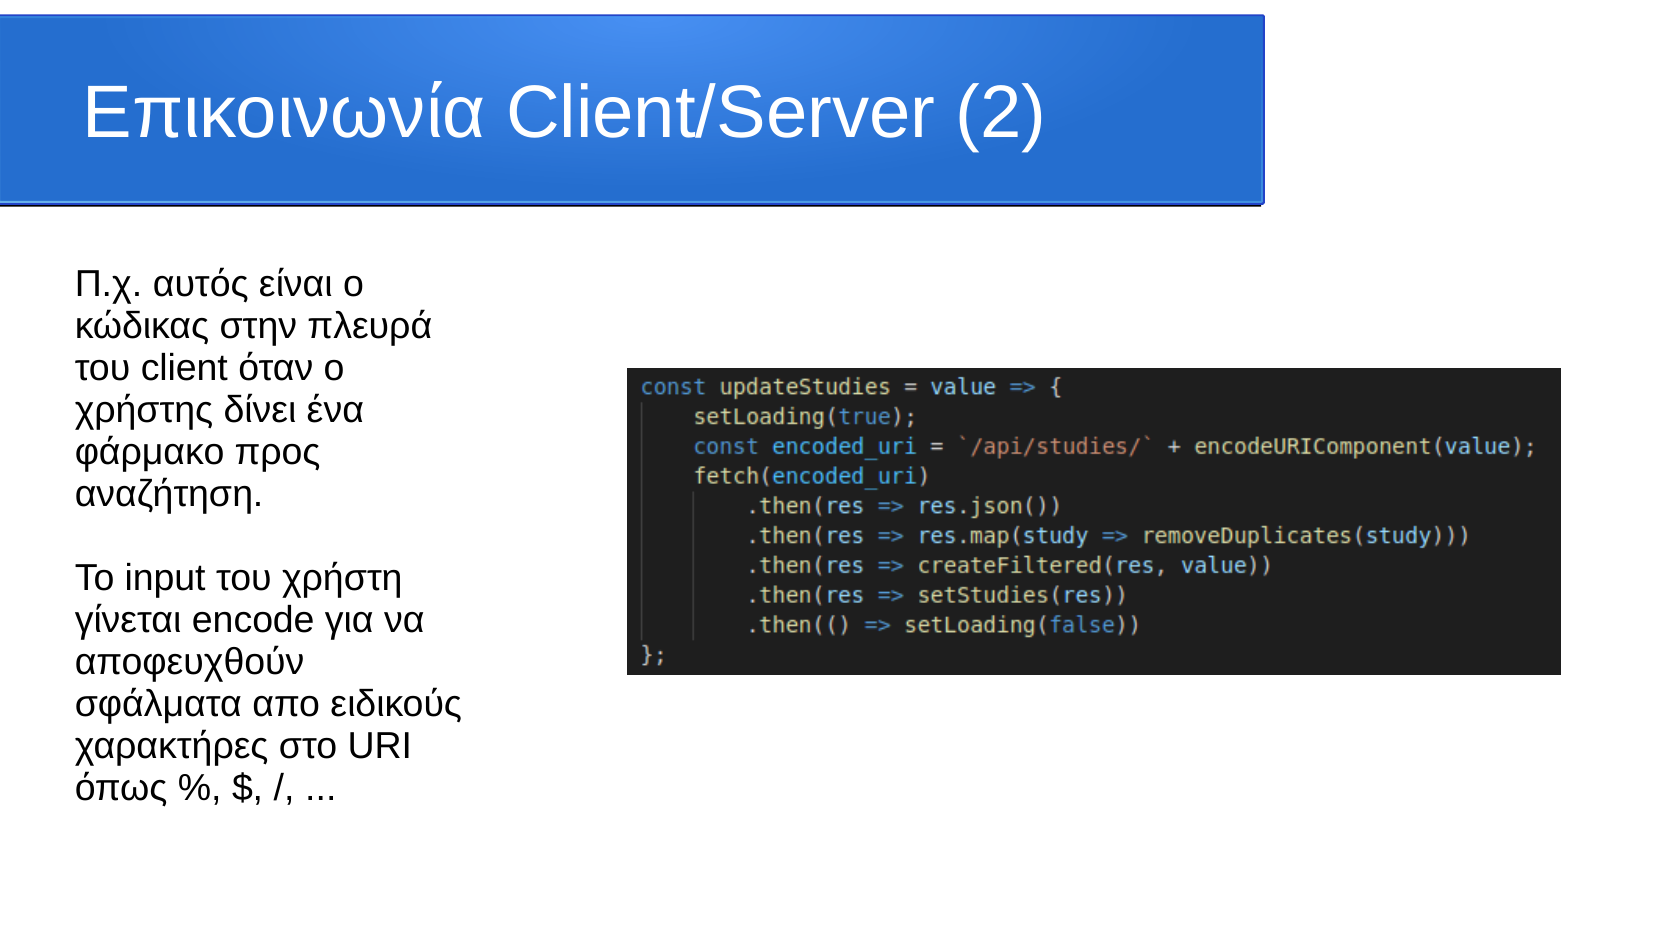

# Επικοινωνία Client/Server (2)
Π.χ. αυτός είναι ο κώδικας στην πλευρά του client όταν ο χρήστης δίνει ένα φάρμακο προς αναζήτηση.
Το input του χρήστη γίνεται encode για να αποφευχθούν σφάλματα απο ειδικούς χαρακτήρες στο URI όπως %, $, /, ...